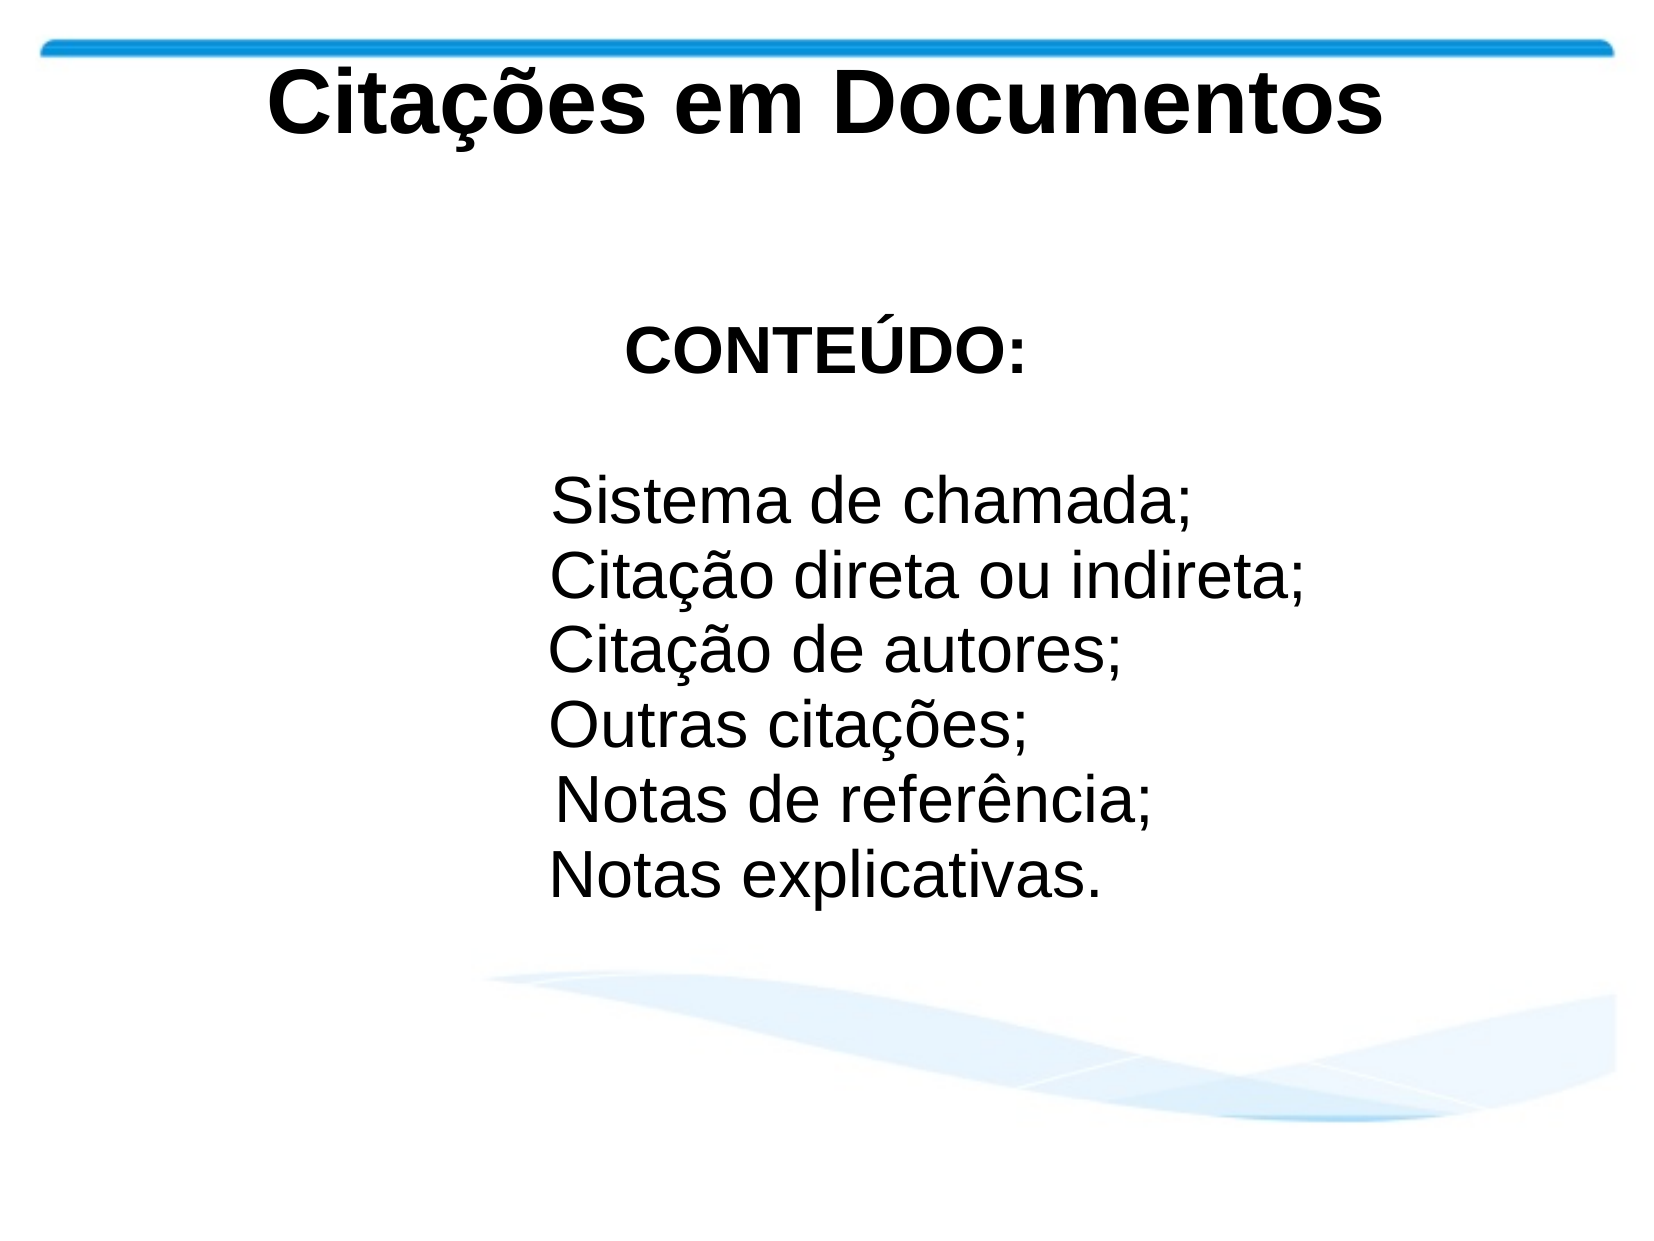

CONTEÚDO:
 Sistema de chamada;
 Citação direta ou indireta;
 Citação de autores;
 Outras citações;
 Notas de referência;
Notas explicativas.
# Citações em Documentos